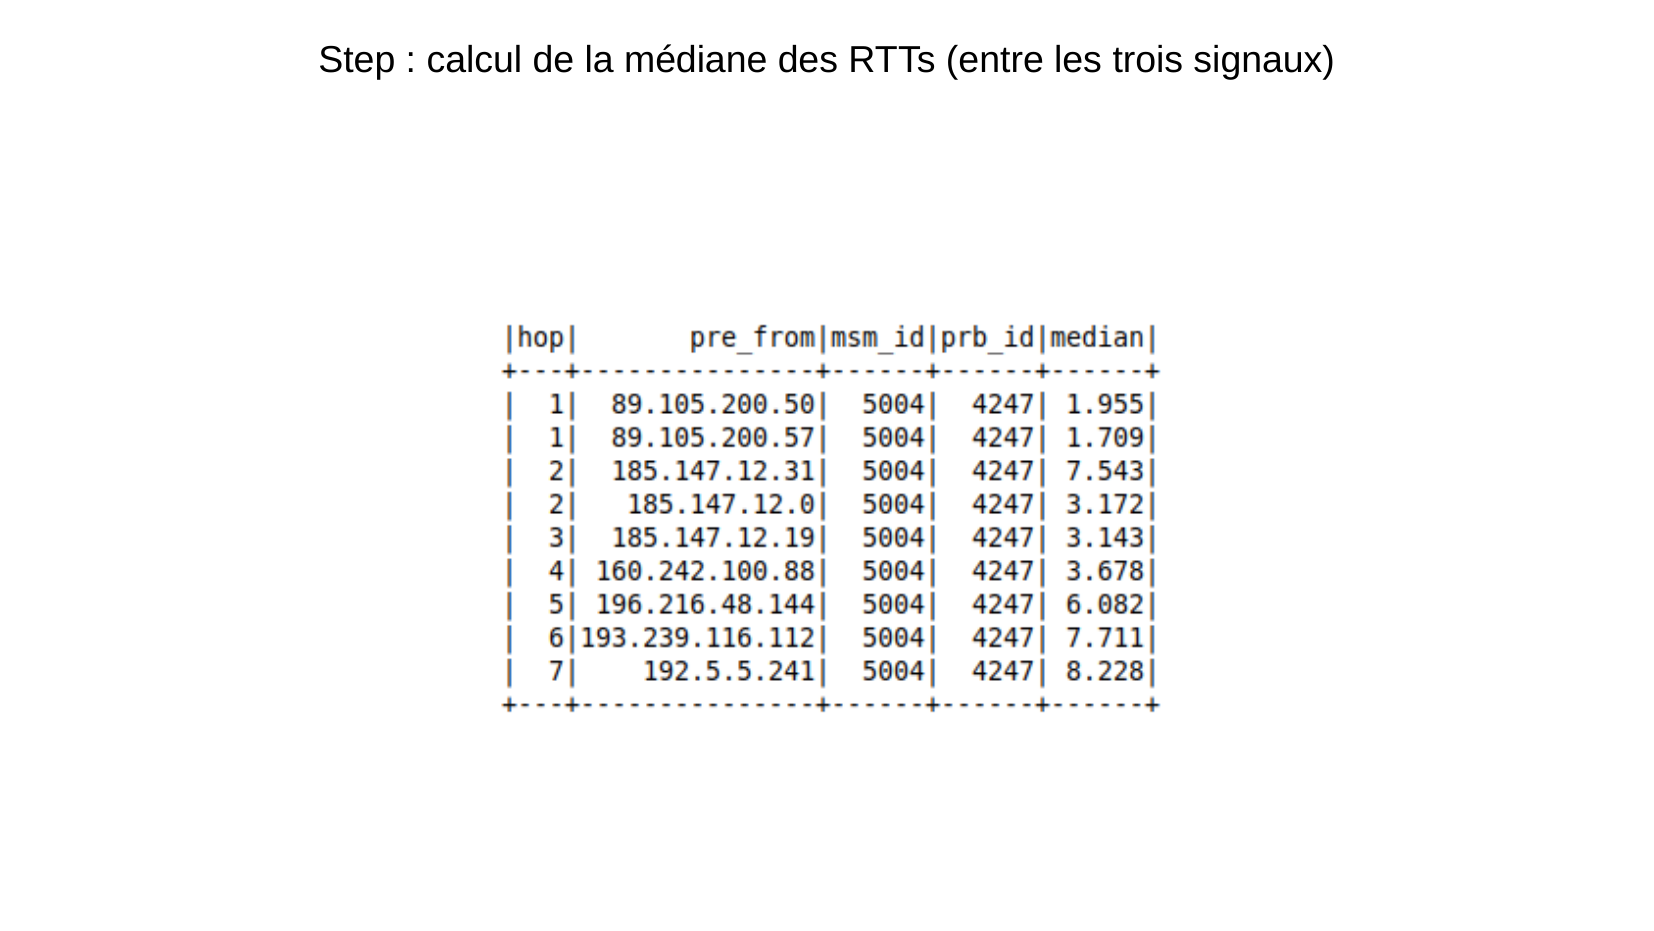

# Step : calcul de la médiane des RTTs (entre les trois signaux)